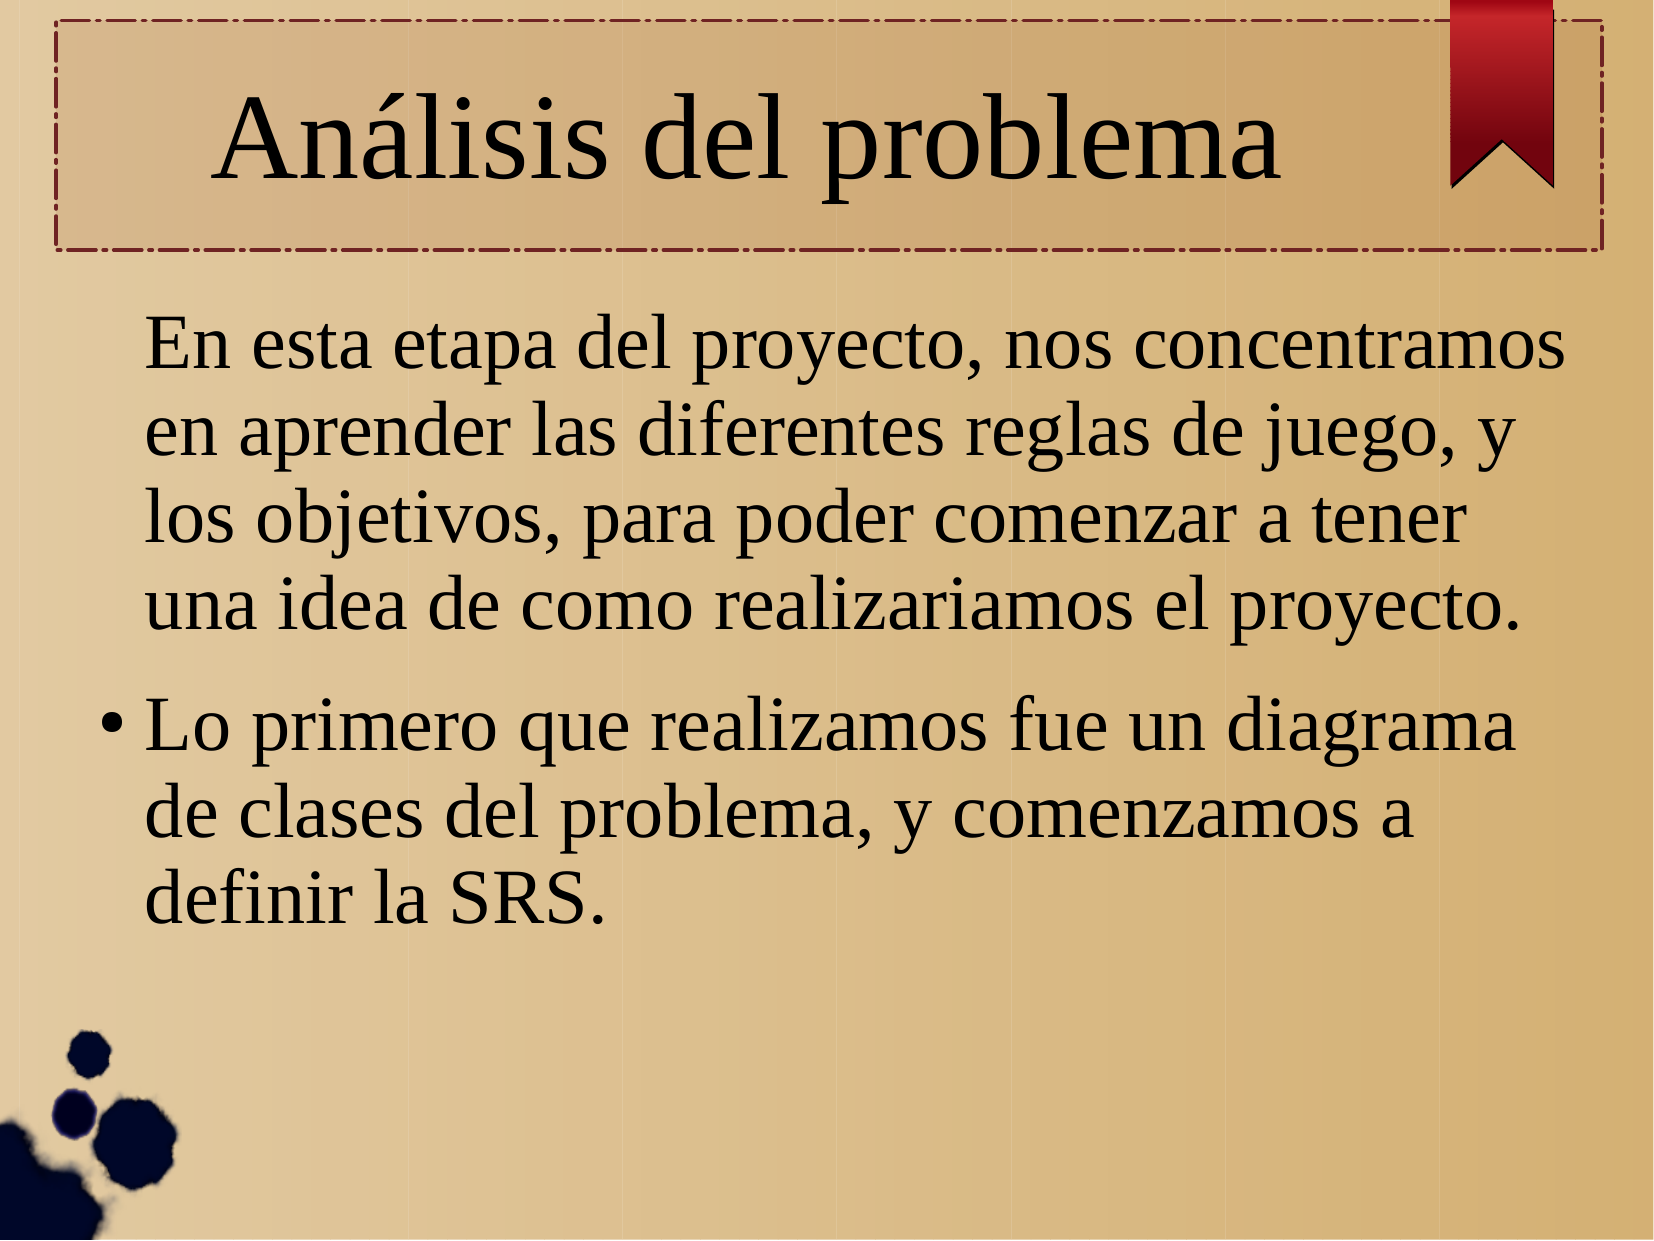

# Análisis del problema
En esta etapa del proyecto, nos concentramos en aprender las diferentes reglas de juego, y los objetivos, para poder comenzar a tener una idea de como realizariamos el proyecto.
Lo primero que realizamos fue un diagrama de clases del problema, y comenzamos a definir la SRS.